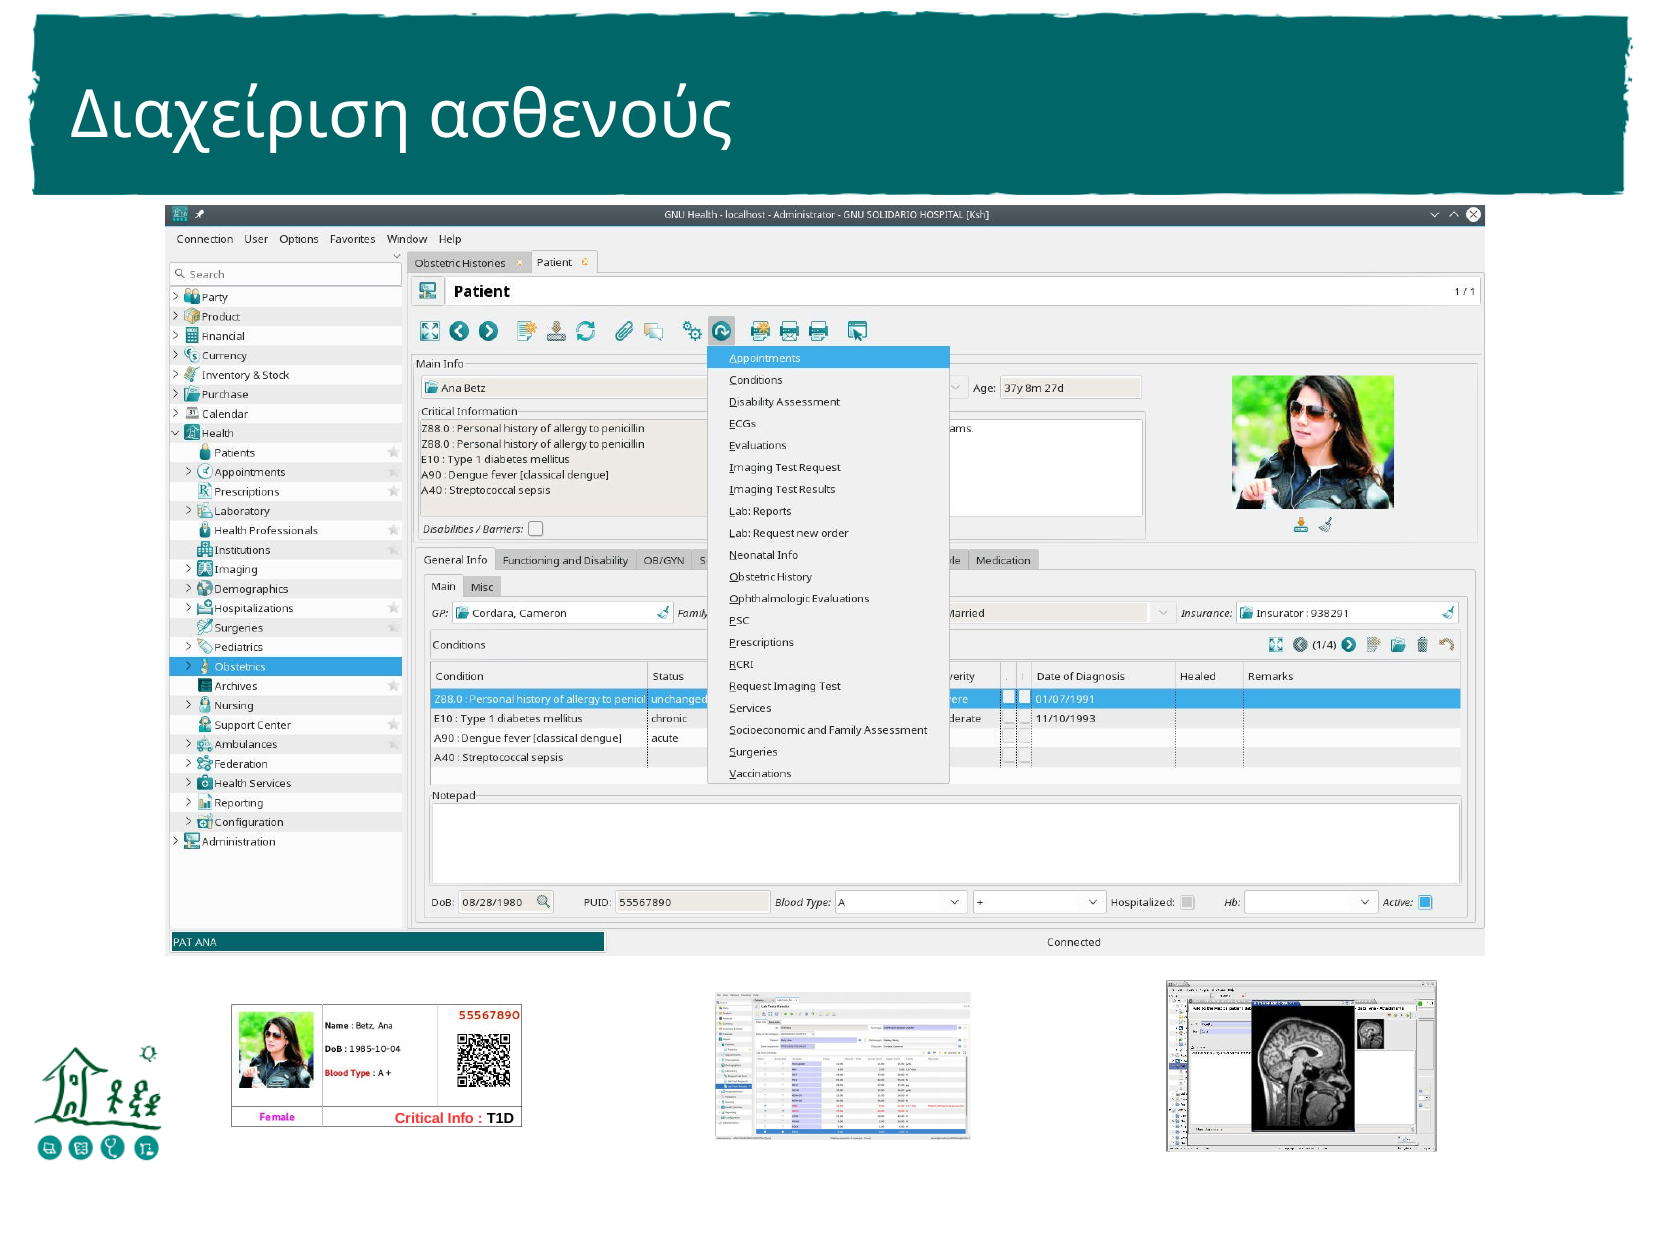

# Διαχείριση ασθενούς
Critical Info : T1D